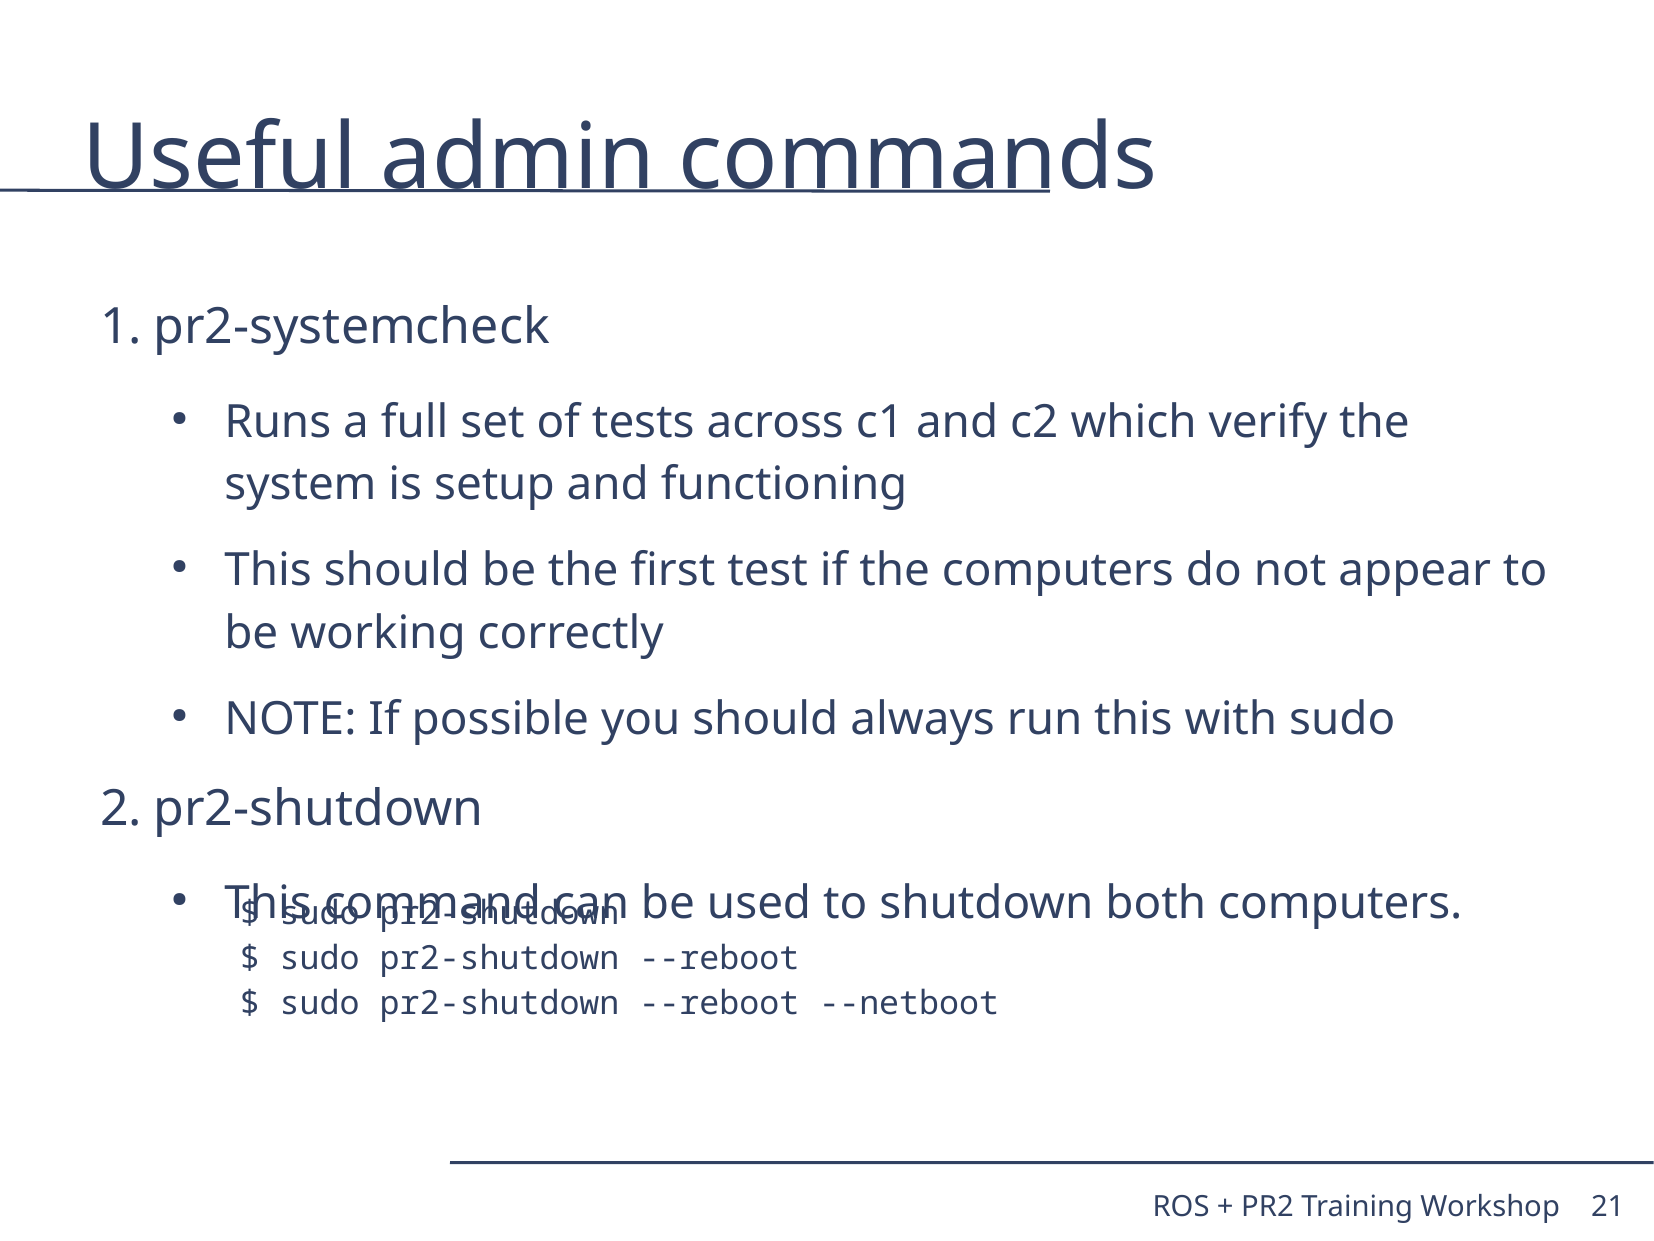

# Useful admin commands
pr2-systemcheck
Runs a full set of tests across c1 and c2 which verify the system is setup and functioning
This should be the first test if the computers do not appear to be working correctly
NOTE: If possible you should always run this with sudo
pr2-shutdown
This command can be used to shutdown both computers.
$ sudo pr2-shutdown
$ sudo pr2-shutdown --reboot
$ sudo pr2-shutdown --reboot --netboot